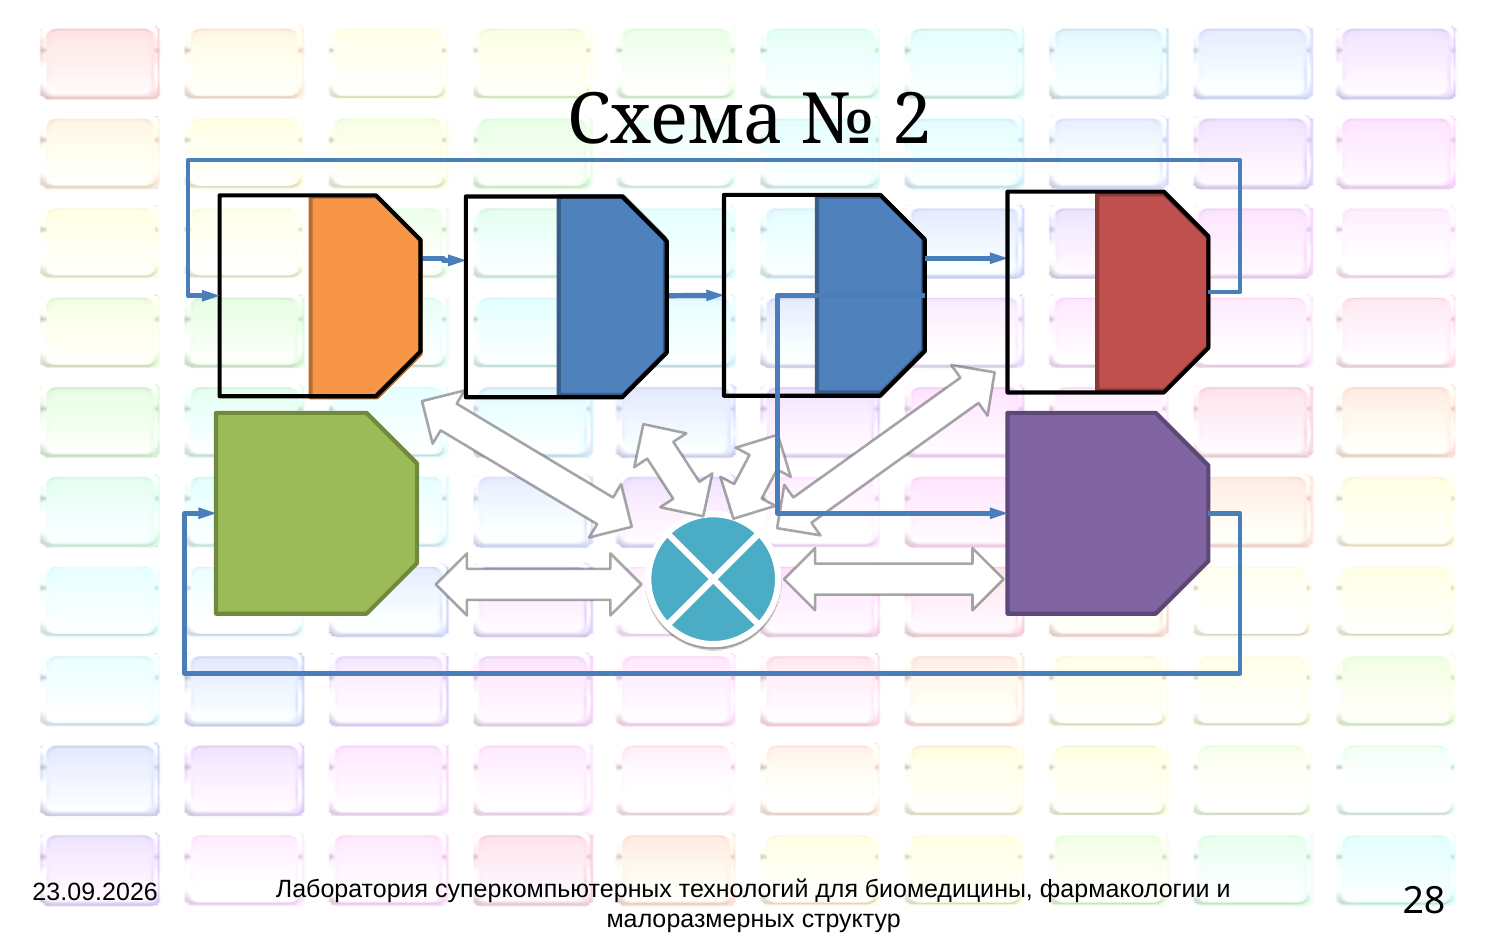

# Схема № 2
Лаборатория суперкомпьютерных технологий для биомедицины, фармакологии и малоразмерных структур